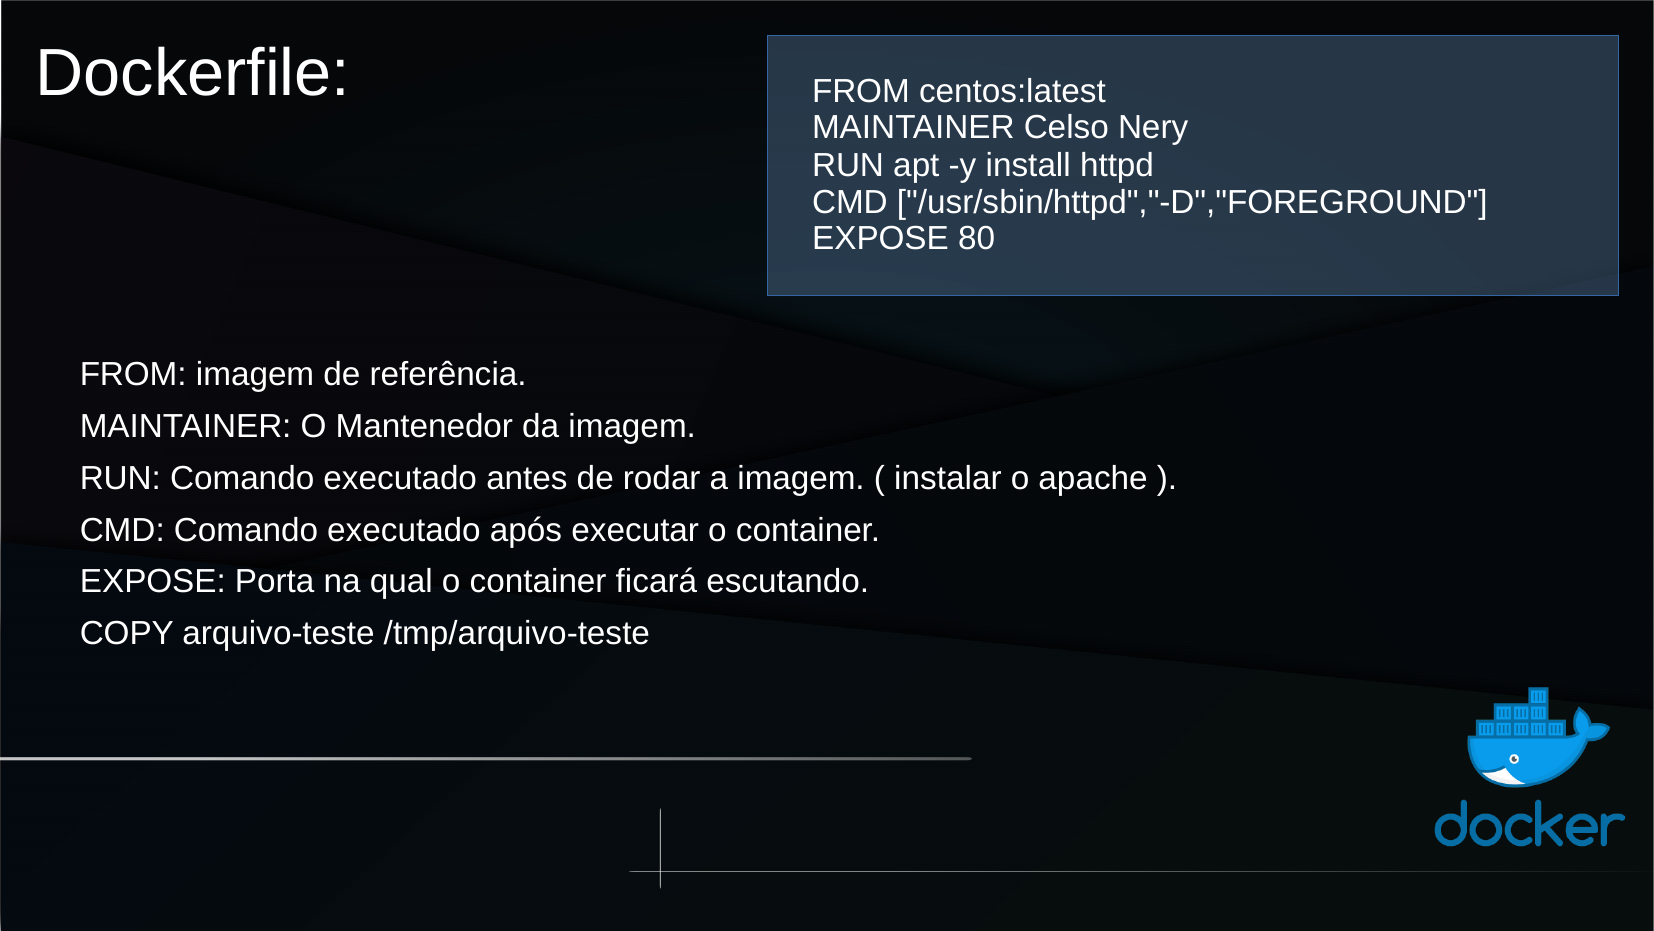

# Dockerfile:
FROM centos:latest
MAINTAINER Celso Nery
RUN apt -y install httpd
CMD ["/usr/sbin/httpd","-D","FOREGROUND"]
EXPOSE 80
FROM: imagem de referência.
MAINTAINER: O Mantenedor da imagem.
RUN: Comando executado antes de rodar a imagem. ( instalar o apache ).
CMD: Comando executado após executar o container.
EXPOSE: Porta na qual o container ficará escutando.
COPY arquivo-teste /tmp/arquivo-teste